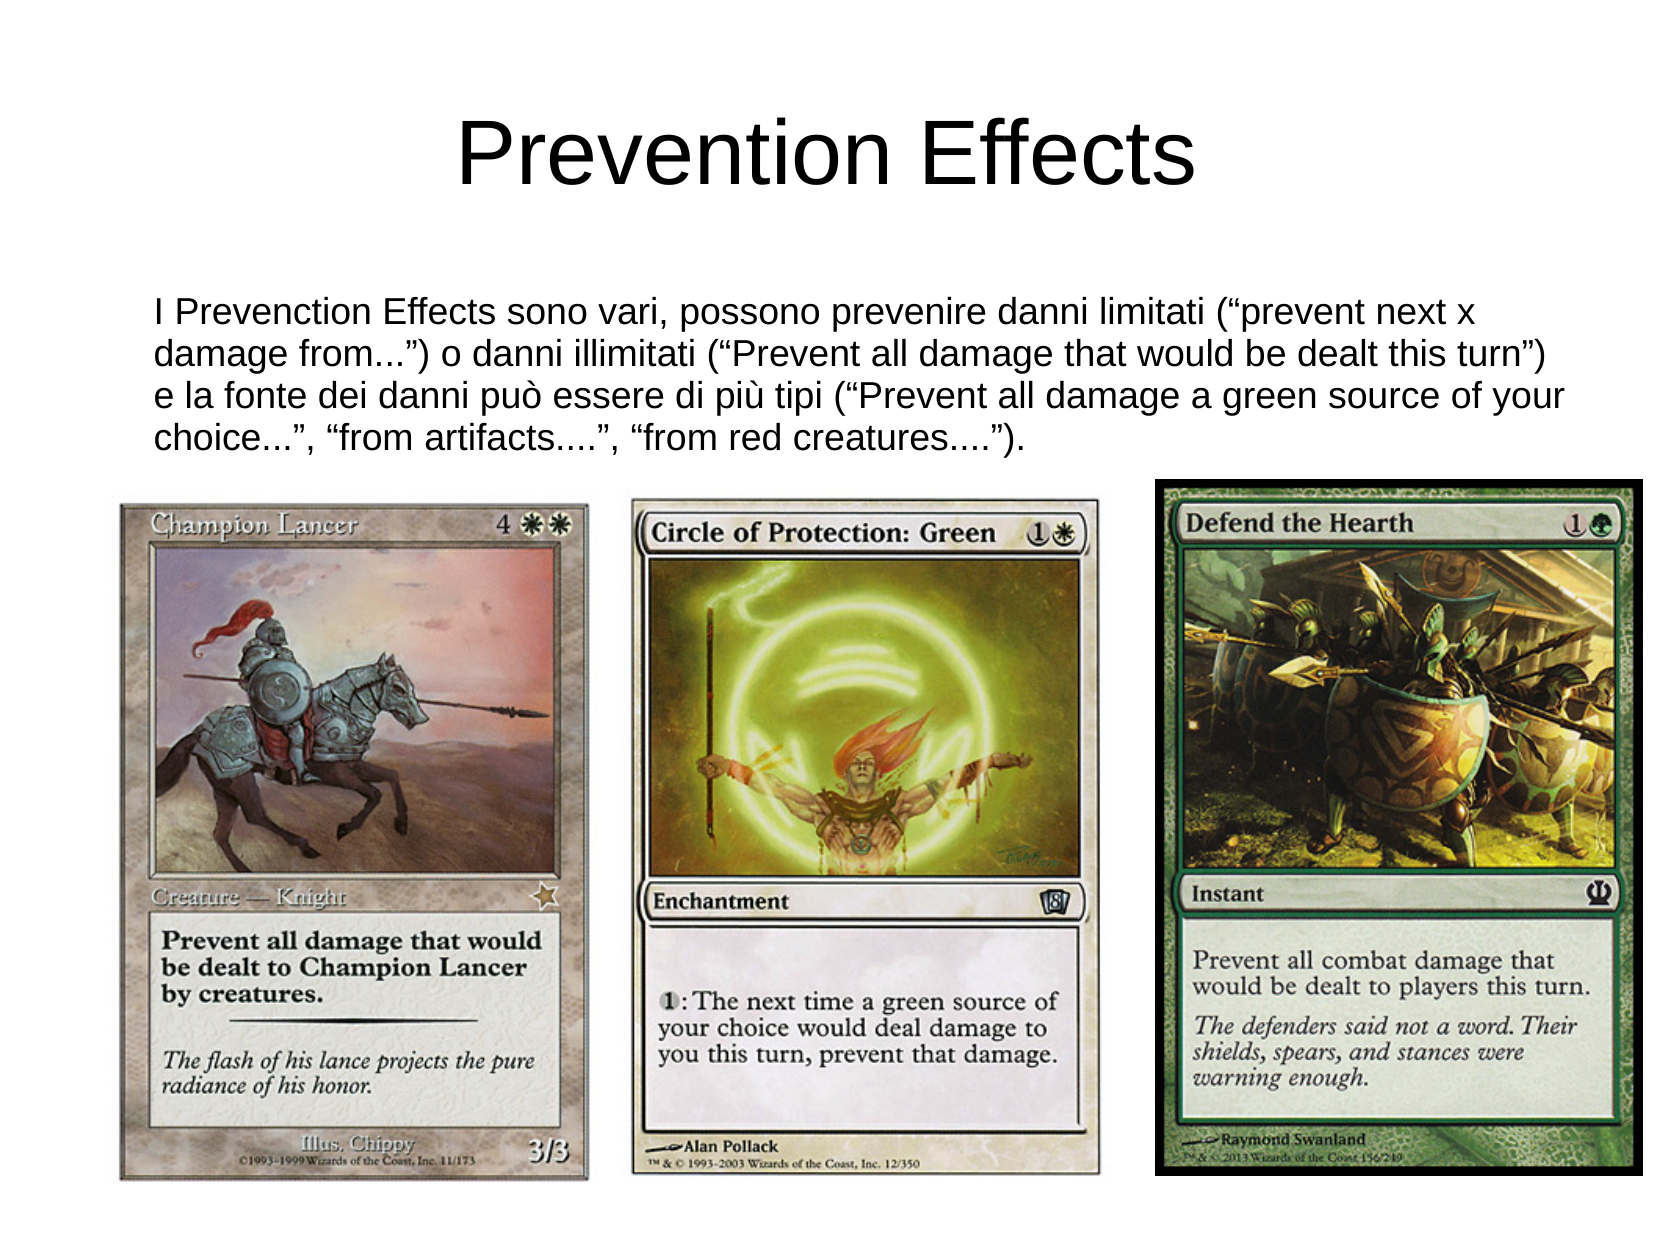

# Prevention Effects
I Prevenction Effects sono vari, possono prevenire danni limitati (“prevent next x damage from...”) o danni illimitati (“Prevent all damage that would be dealt this turn”) e la fonte dei danni può essere di più tipi (“Prevent all damage a green source of your choice...”, “from artifacts....”, “from red creatures....”).